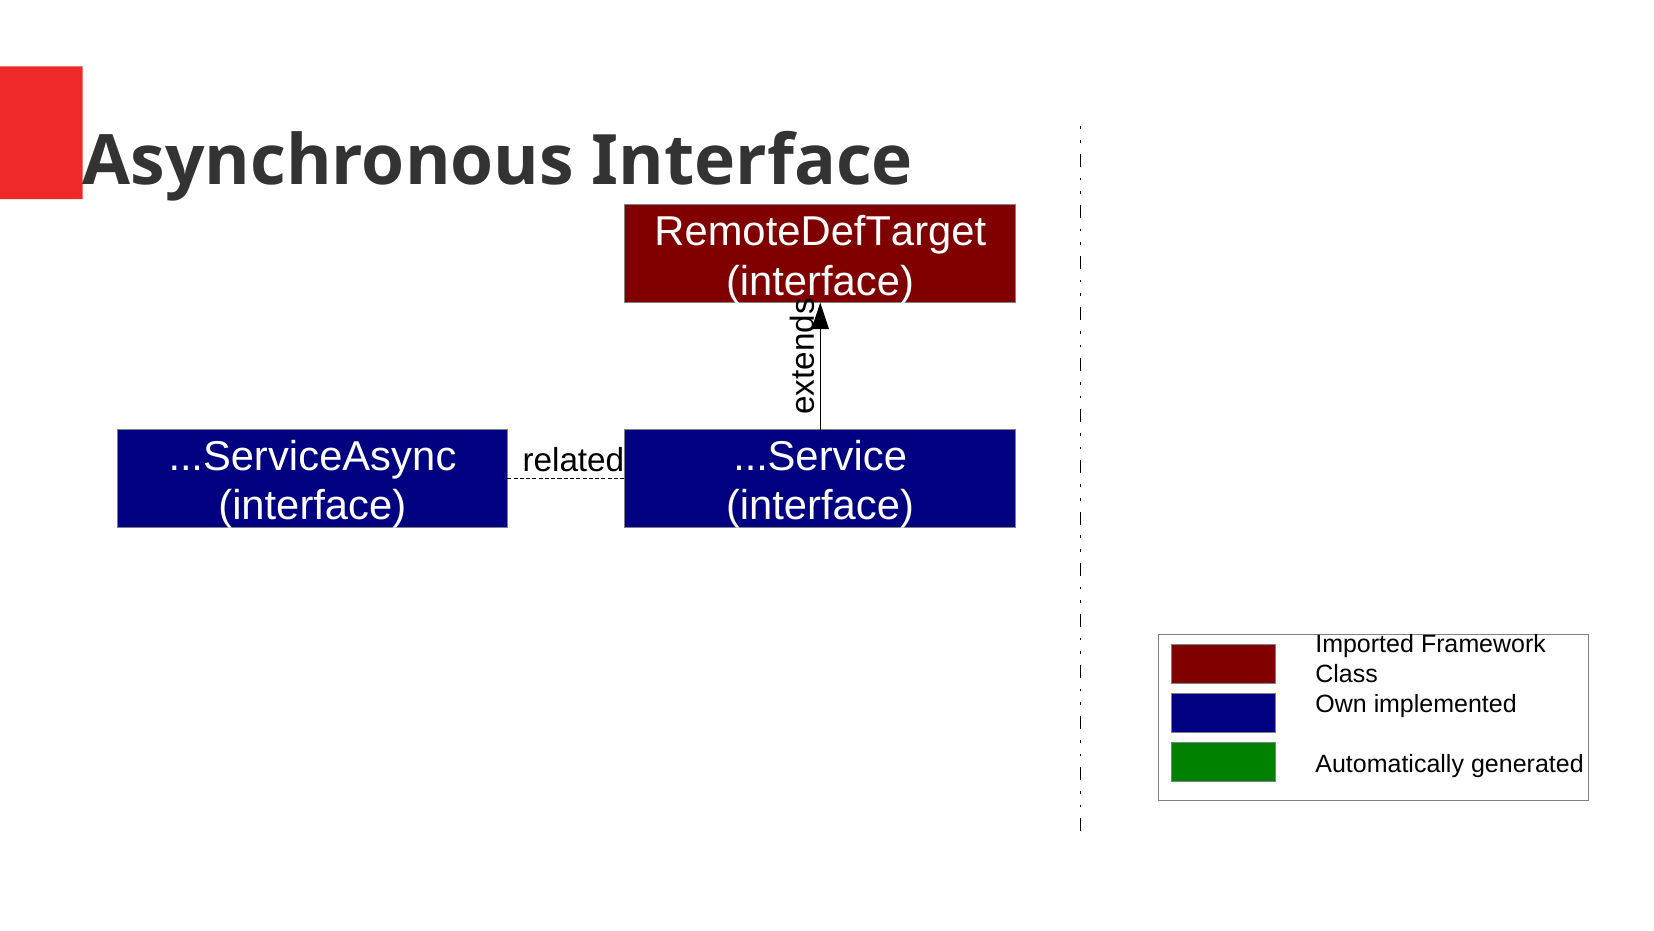

# Asynchronous Interface
RemoteDefTarget
(interface)
extends
...ServiceAsync
(interface)
...Service
(interface)
related
Imported Framework
Class
Own implemented
Automatically generated